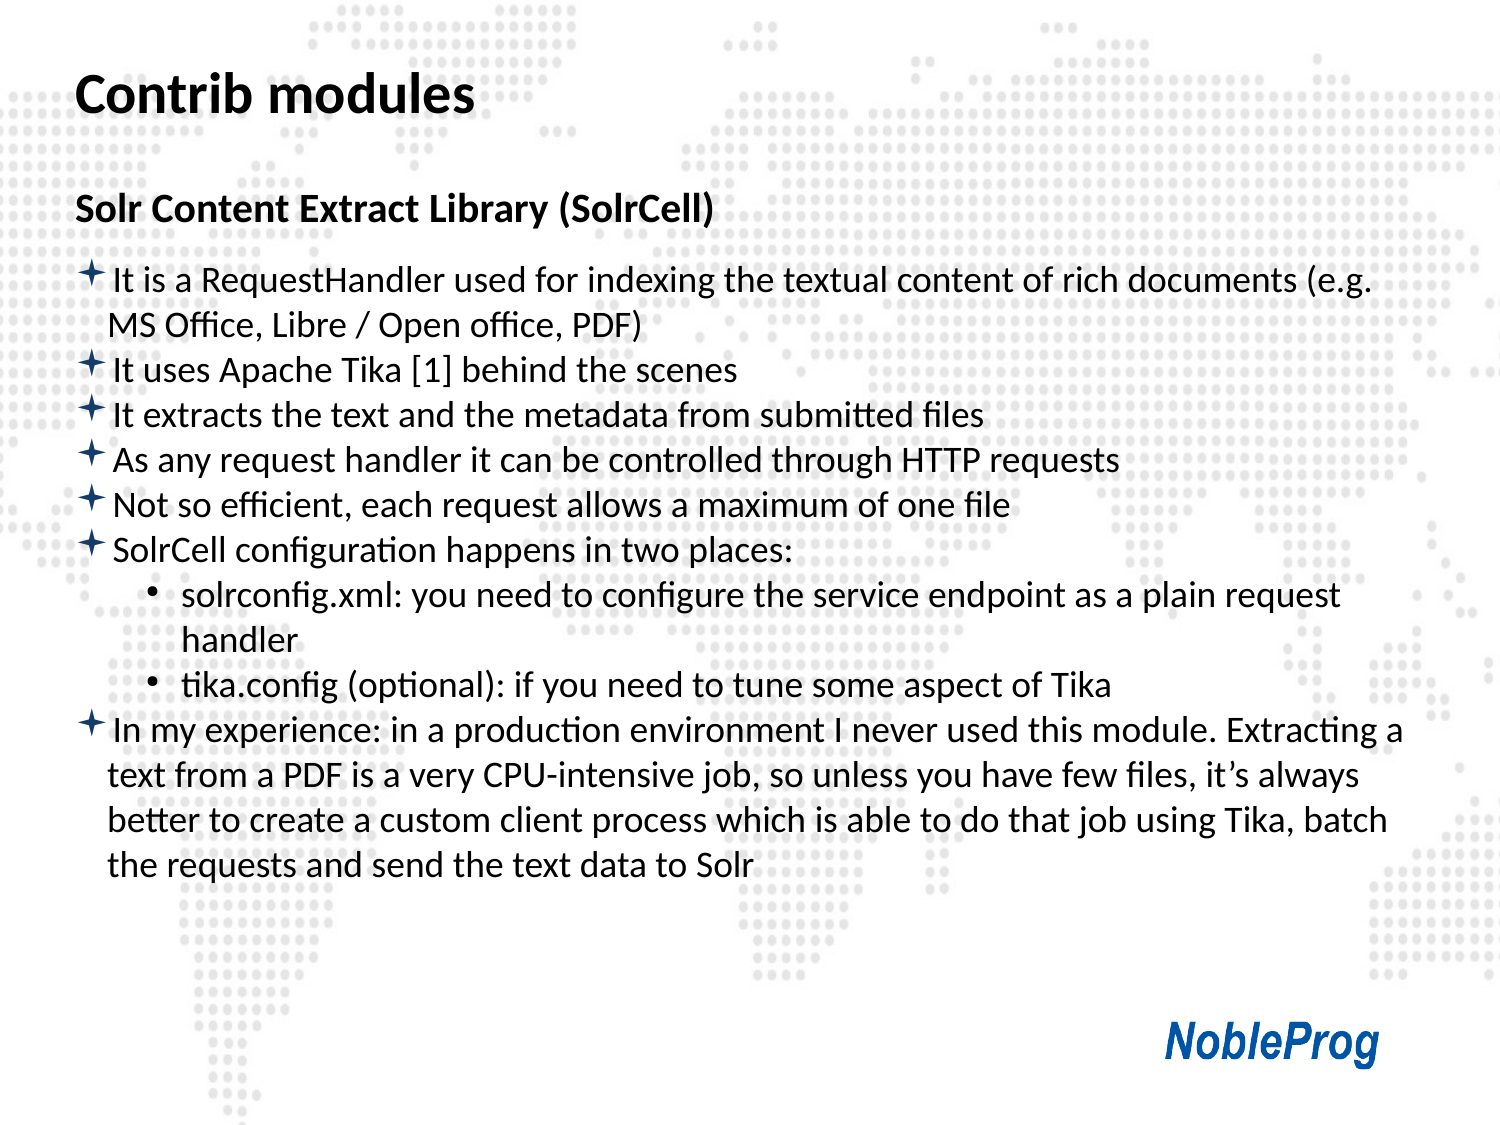

Contrib modules
Solr Content Extract Library (SolrCell)
It is a RequestHandler used for indexing the textual content of rich documents (e.g. MS Office, Libre / Open office, PDF)
It uses Apache Tika [1] behind the scenes
It extracts the text and the metadata from submitted files
As any request handler it can be controlled through HTTP requests
Not so efficient, each request allows a maximum of one file
SolrCell configuration happens in two places:
solrconfig.xml: you need to configure the service endpoint as a plain request handler
tika.config (optional): if you need to tune some aspect of Tika
In my experience: in a production environment I never used this module. Extracting a text from a PDF is a very CPU-intensive job, so unless you have few files, it’s always better to create a custom client process which is able to do that job using Tika, batch the requests and send the text data to Solr